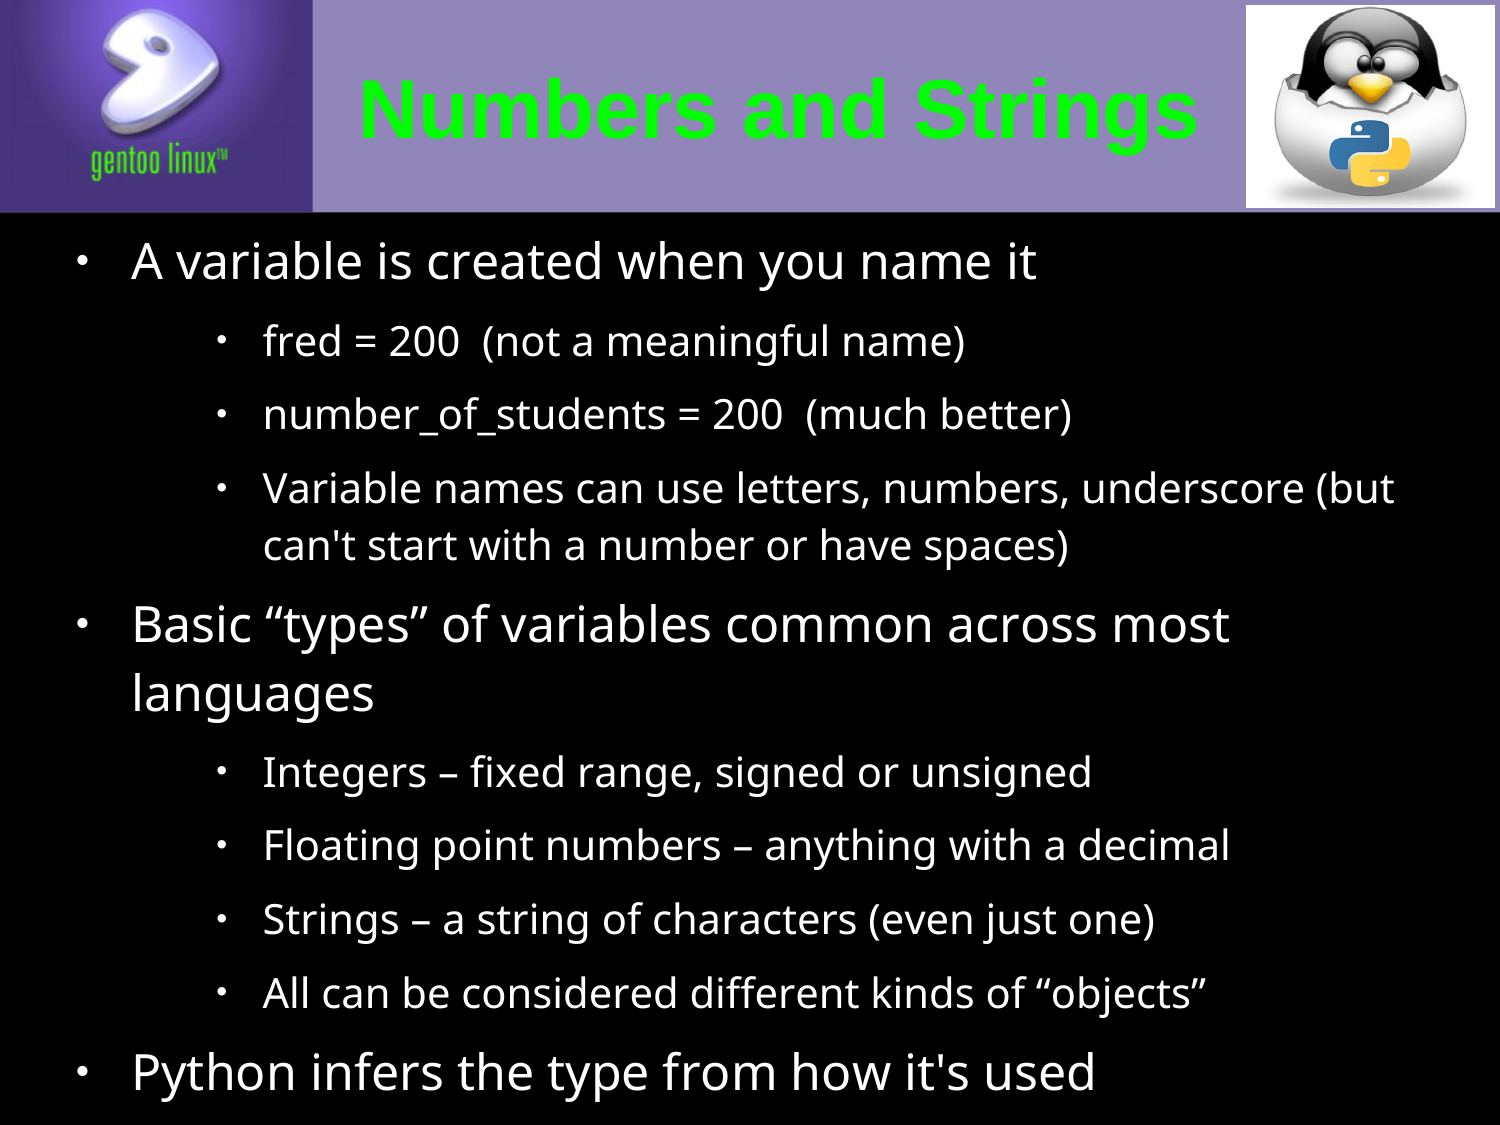

# Numbers and Strings
A variable is created when you name it
fred = 200 (not a meaningful name)
number_of_students = 200 (much better)
Variable names can use letters, numbers, underscore (but can't start with a number or have spaces)
Basic “types” of variables common across most languages
Integers – fixed range, signed or unsigned
Floating point numbers – anything with a decimal
Strings – a string of characters (even just one)
All can be considered different kinds of “objects”
Python infers the type from how it's used
fred = “200” is a string, but fred = 200 is an integer